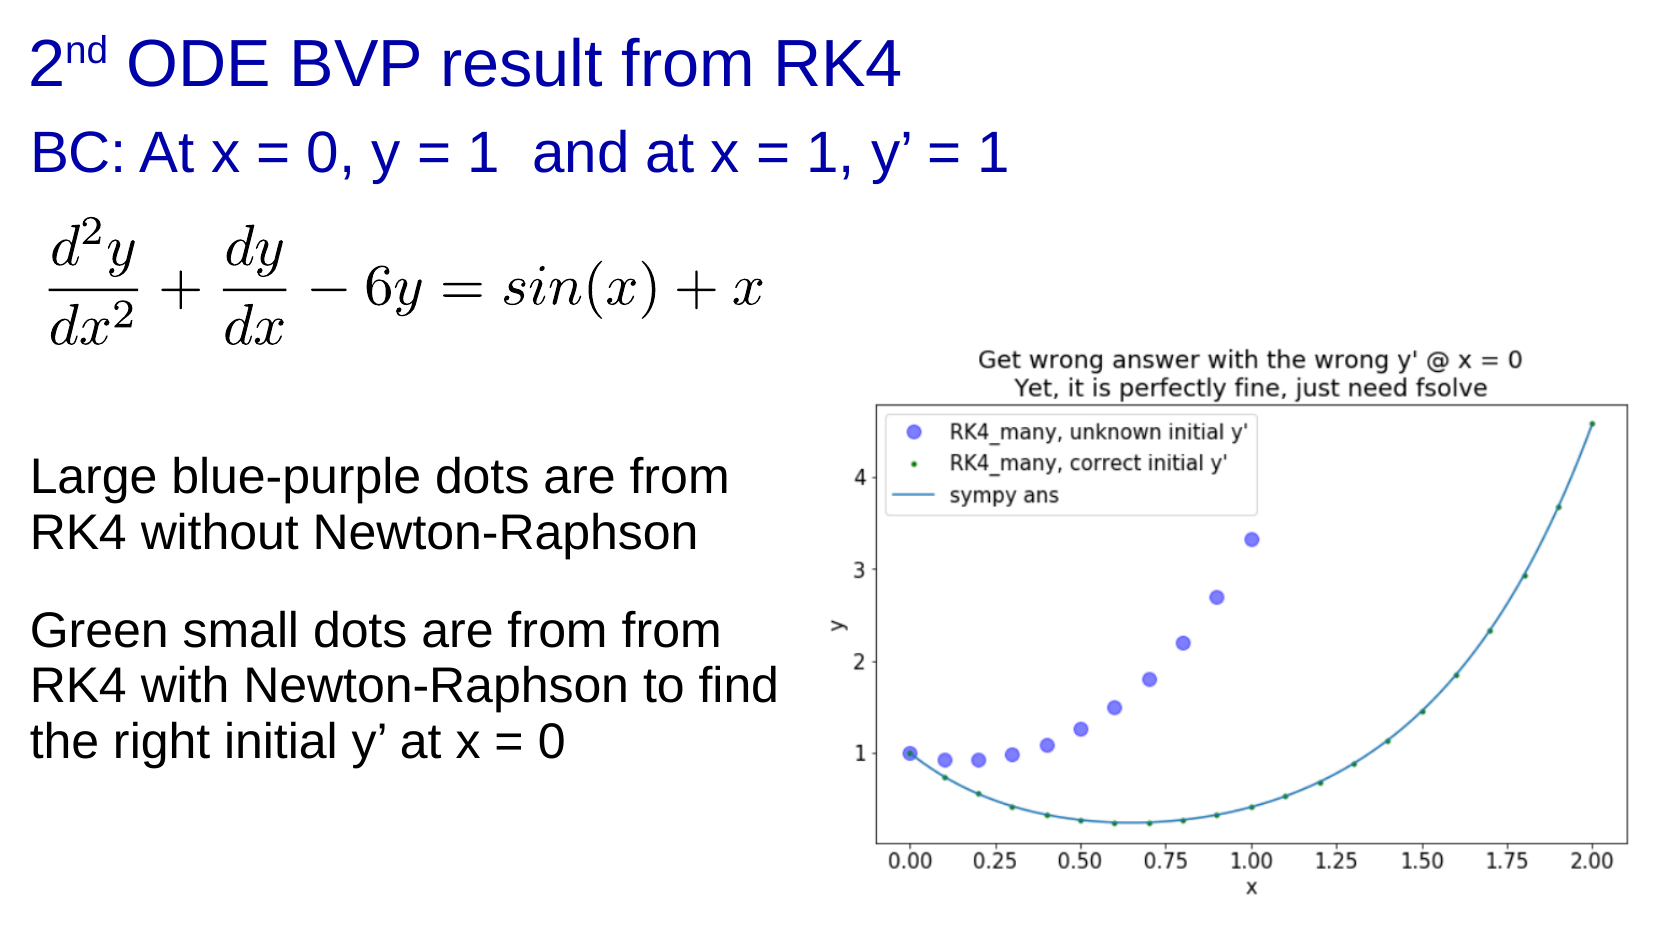

# 2nd ODE BVP result from RK4
BC: At x = 0, y = 1 and at x = 1, y’ = 1
Large blue-purple dots are from RK4 without Newton-Raphson
Green small dots are from from RK4 with Newton-Raphson to find the right initial y’ at x = 0
33